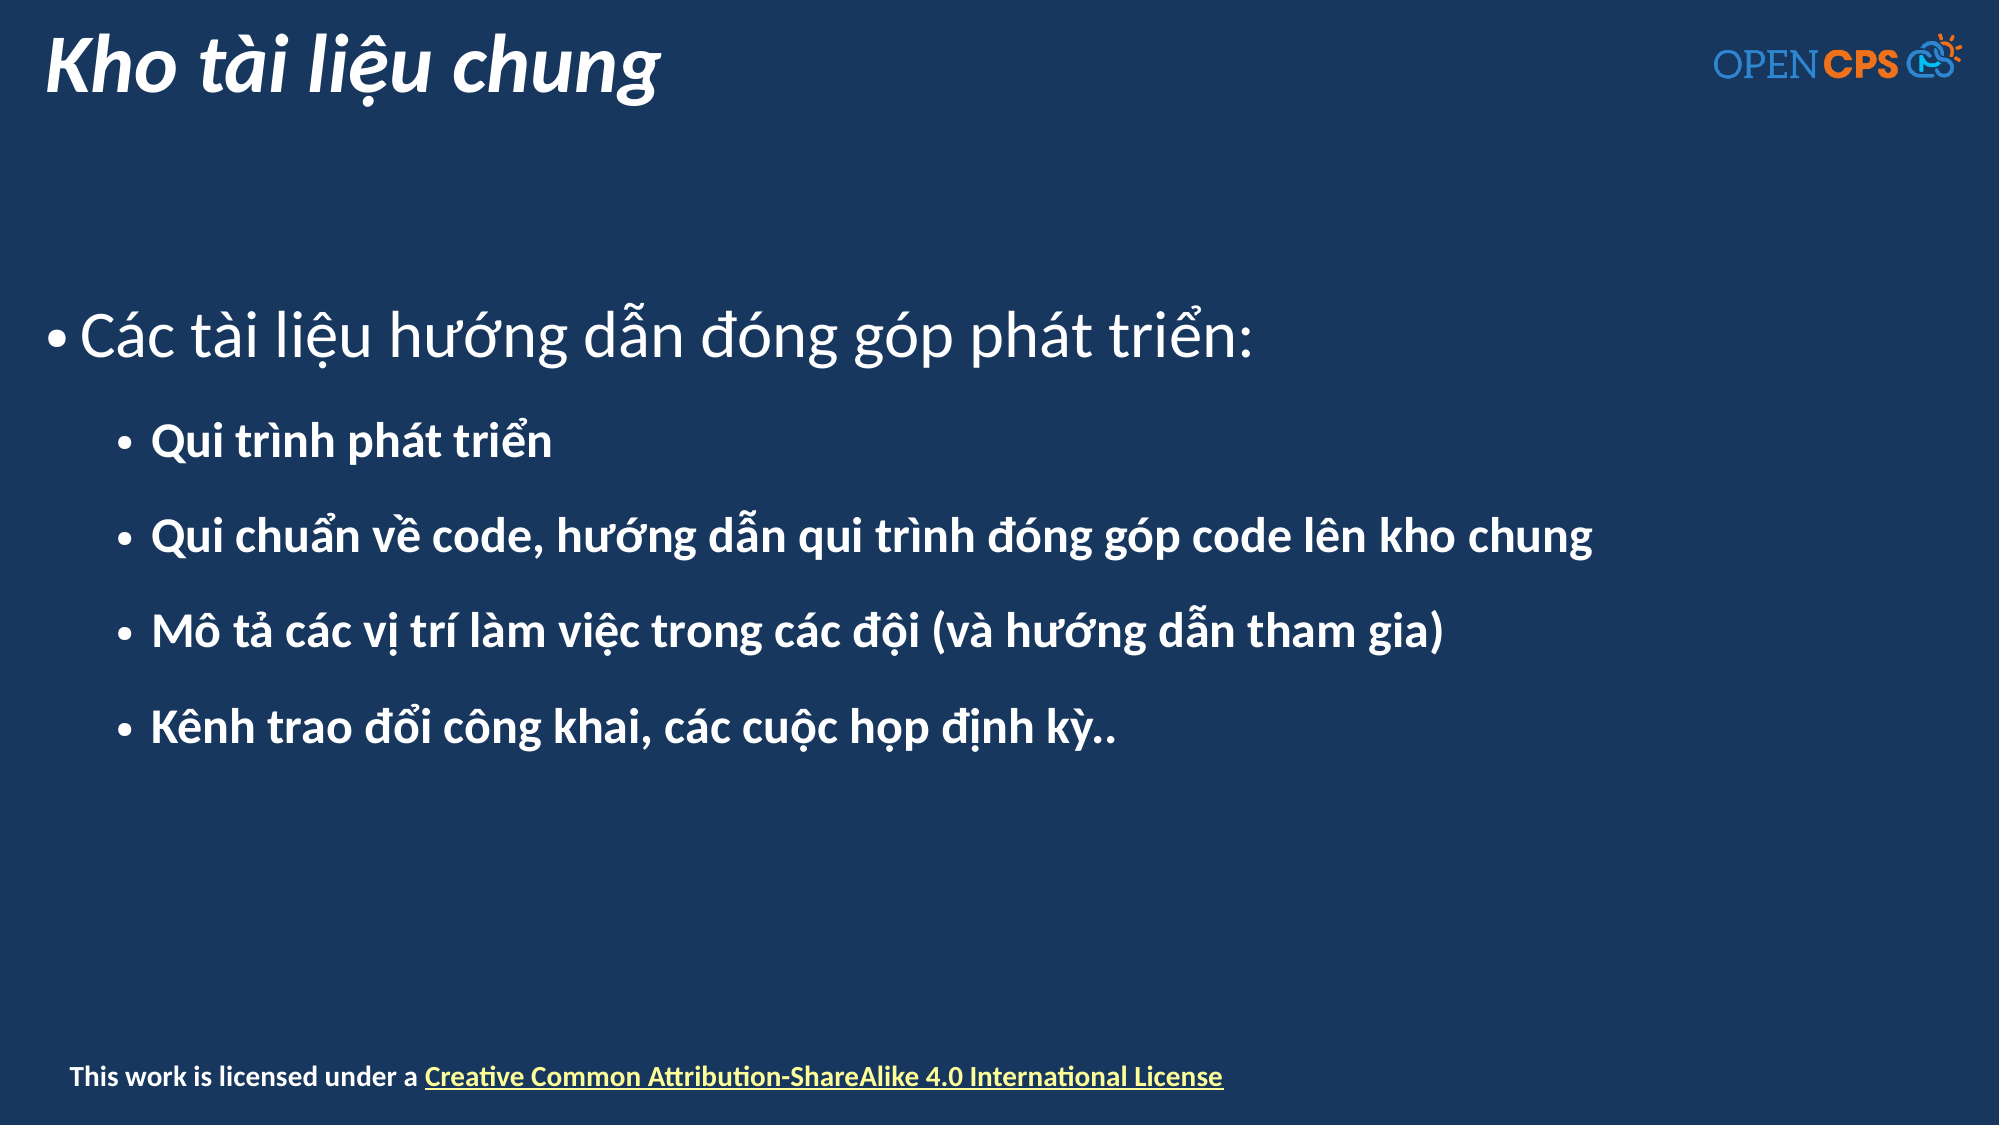

Kho tài liệu chung
Các tài liệu hướng dẫn đóng góp phát triển:
Qui trình phát triển
Qui chuẩn về code, hướng dẫn qui trình đóng góp code lên kho chung
Mô tả các vị trí làm việc trong các đội (và hướng dẫn tham gia)
Kênh trao đổi công khai, các cuộc họp định kỳ..
This work is licensed under a Creative Common Attribution-ShareAlike 4.0 International License